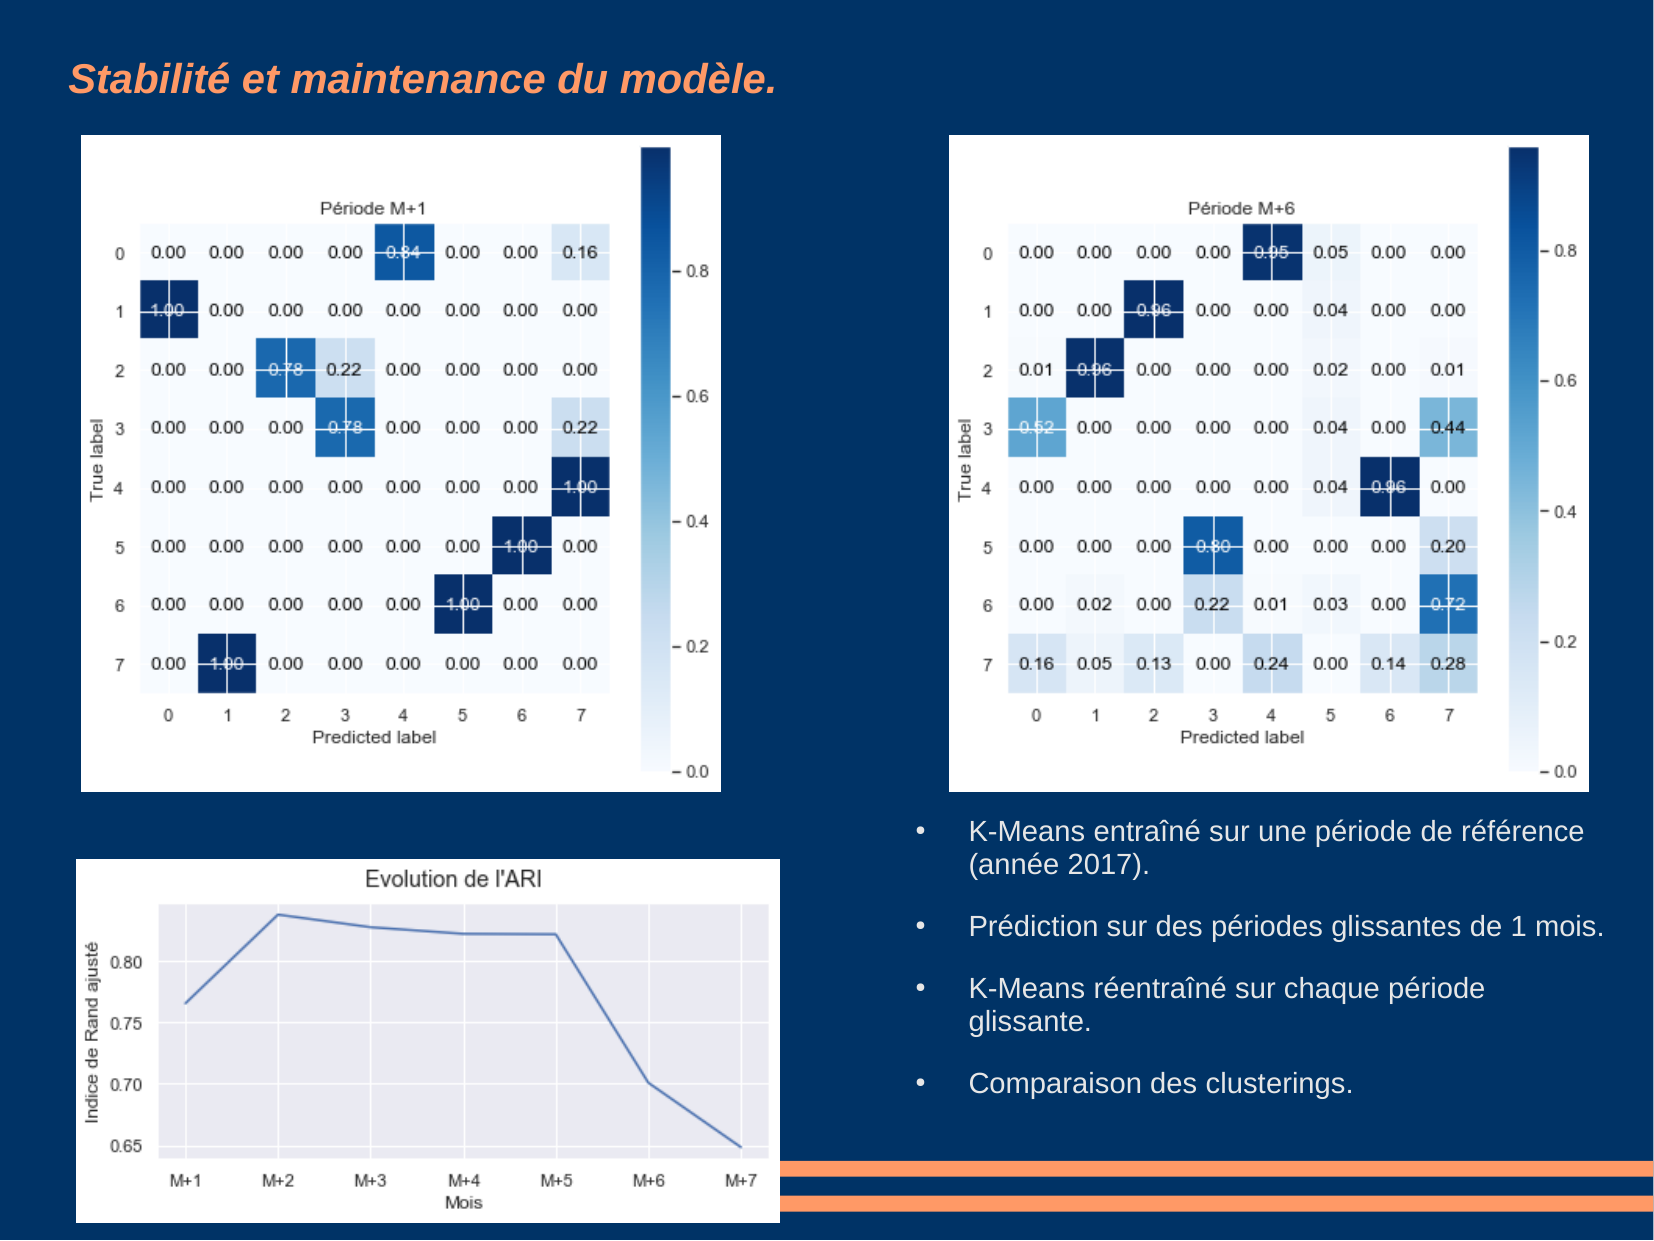

# Stabilité et maintenance du modèle.
K-Means entraîné sur une période de référence (année 2017).
Prédiction sur des périodes glissantes de 1 mois.
K-Means réentraîné sur chaque période glissante.
Comparaison des clusterings.